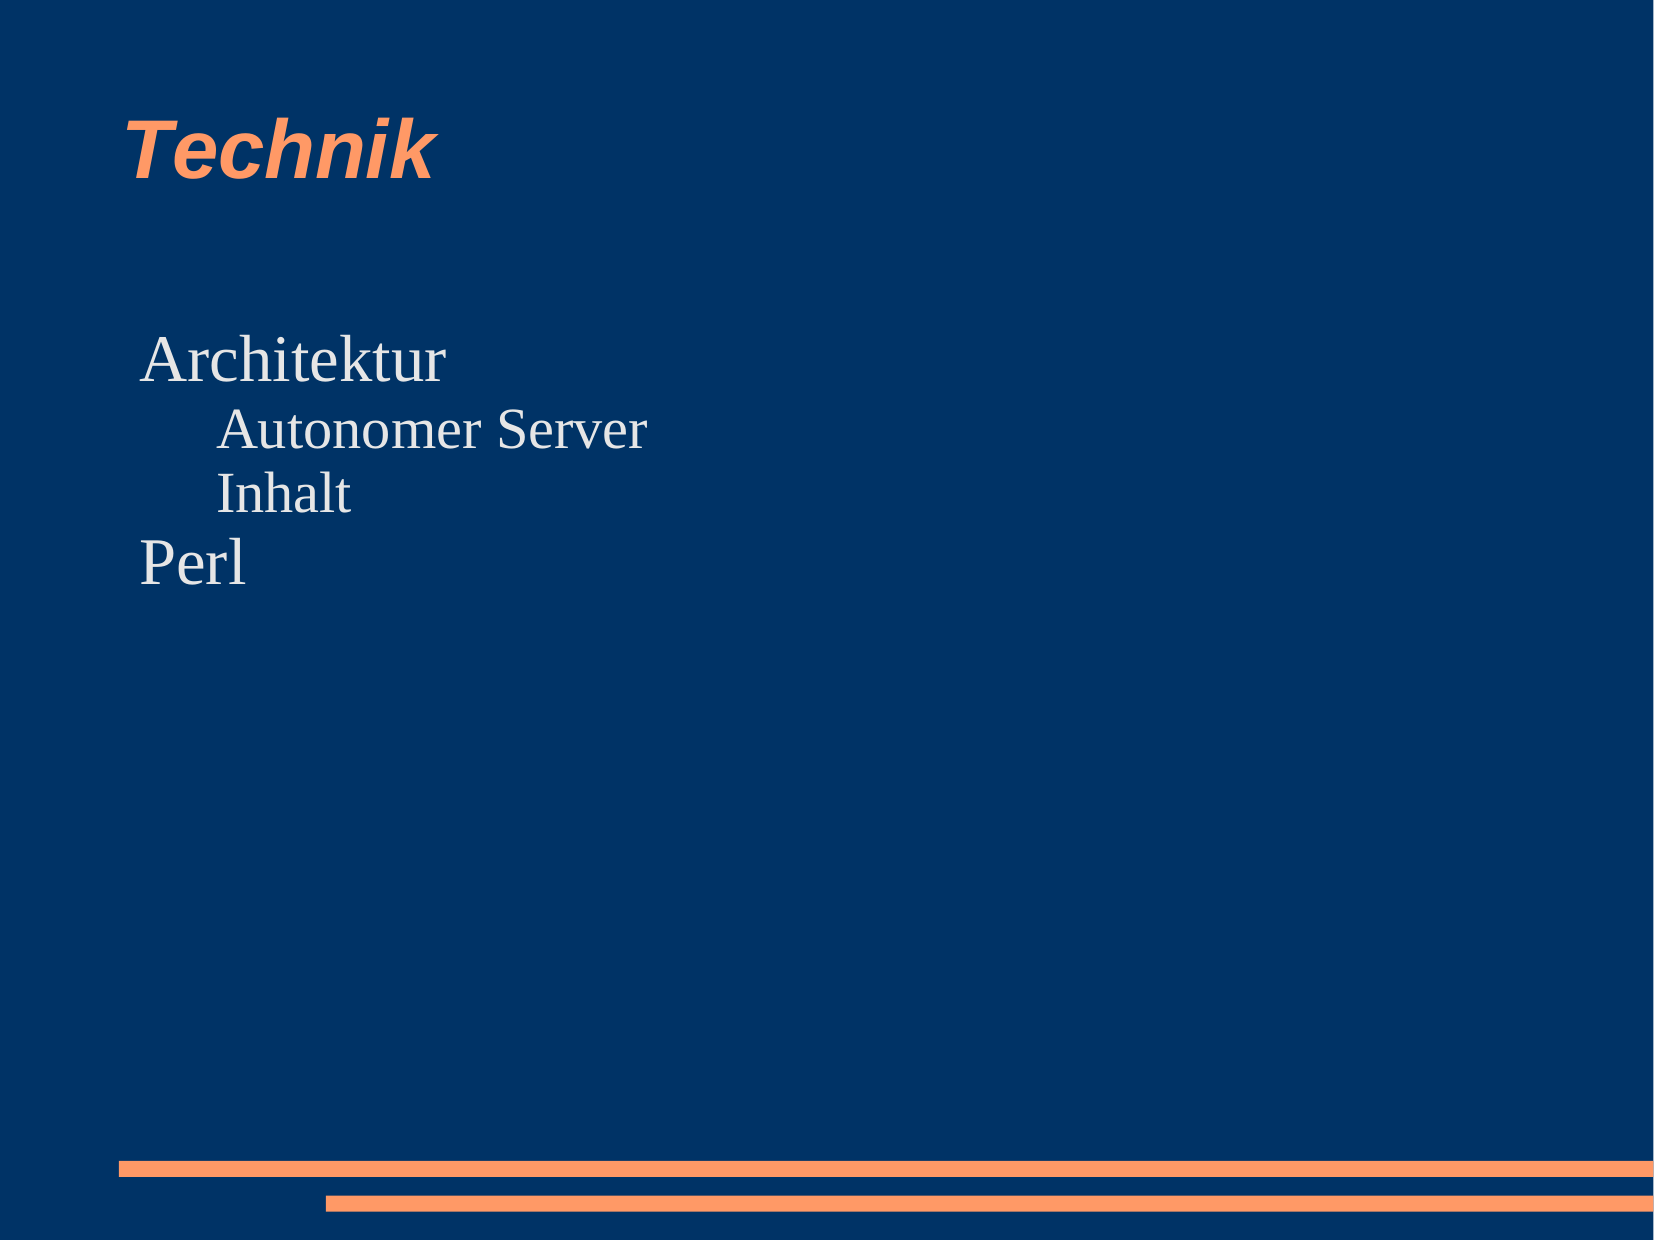

# Technik
Architektur
Autonomer Server
Inhalt
Perl